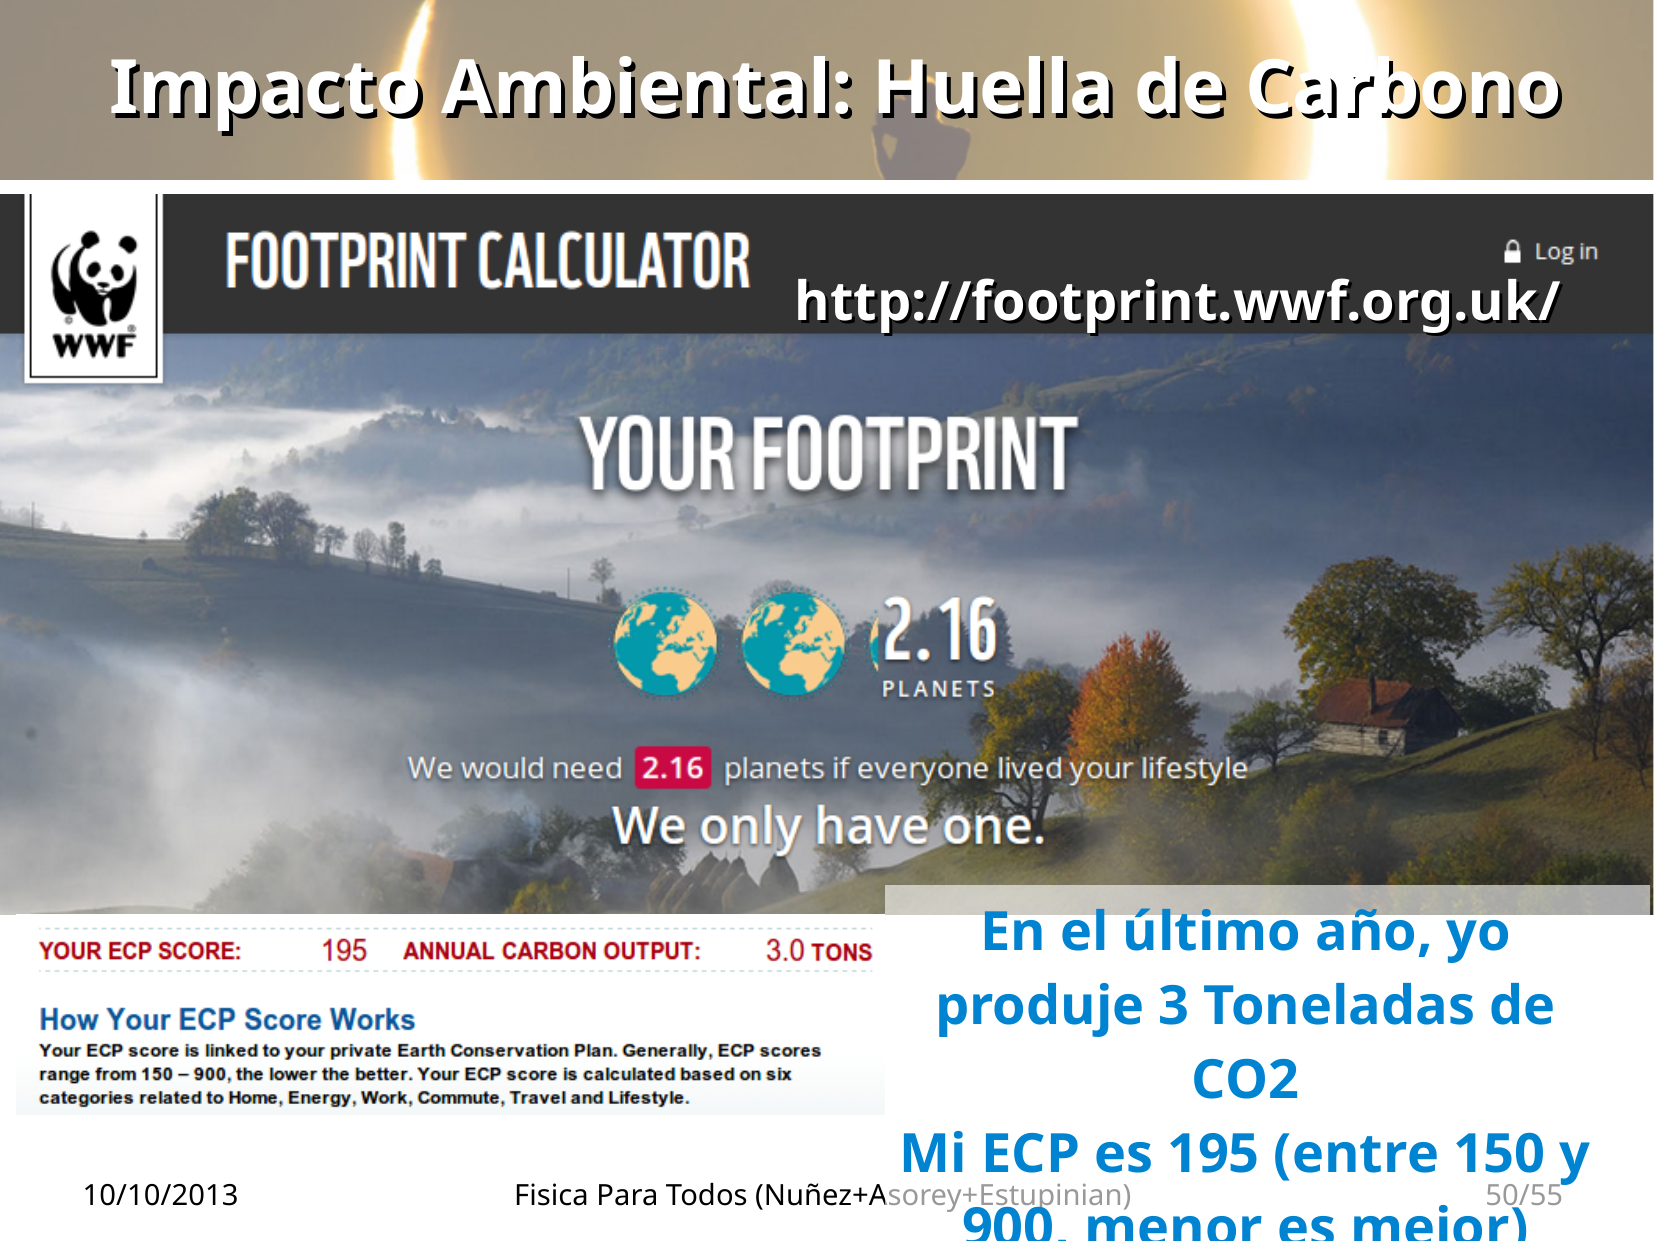

# Impacto Ambiental: Huella de Carbono
http://footprint.wwf.org.uk/
En el último año, yo produje 3 Toneladas de CO2
Mi ECP es 195 (entre 150 y 900, menor es mejor)
10/10/2013
Fisica Para Todos (Nuñez+Asorey+Estupinian)
50